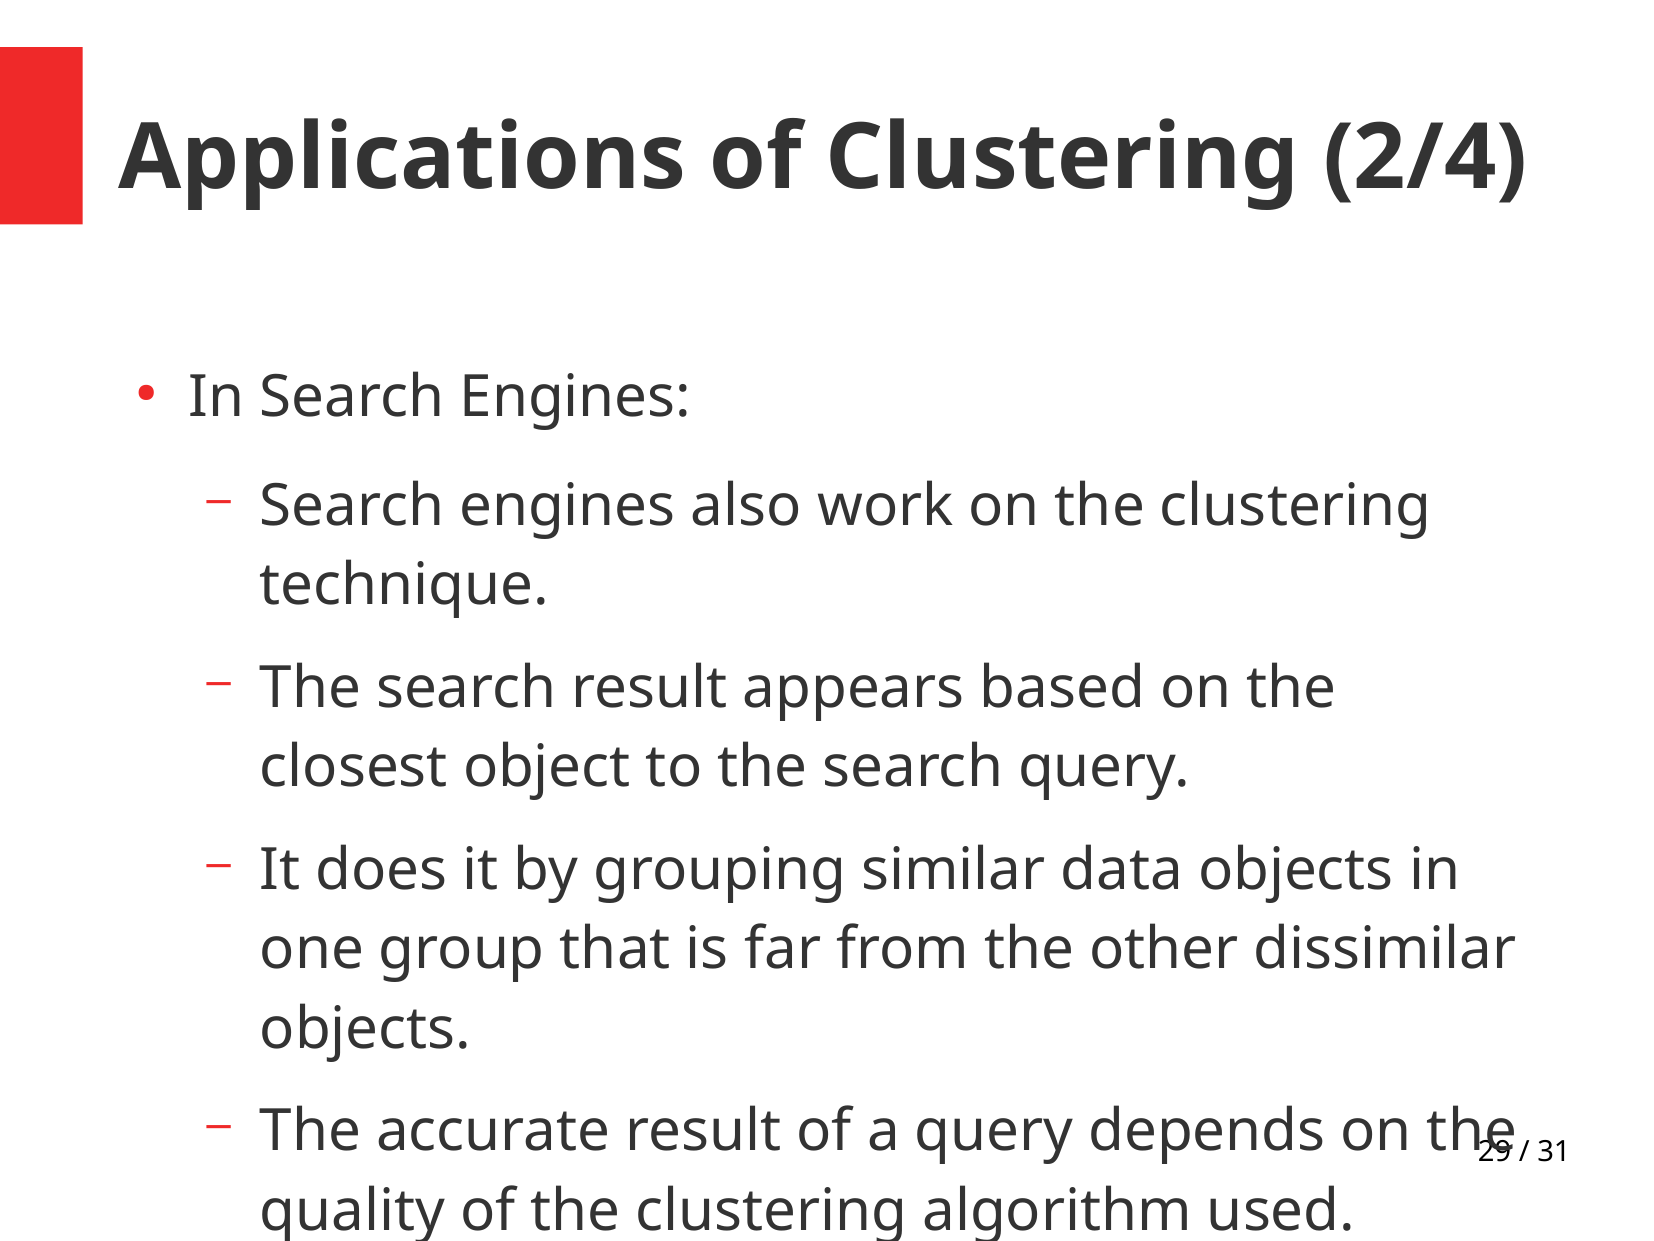

# Applications of Clustering (2/4)
In Search Engines:
Search engines also work on the clustering technique.
The search result appears based on the closest object to the search query.
It does it by grouping similar data objects in one group that is far from the other dissimilar objects.
The accurate result of a query depends on the quality of the clustering algorithm used.
29